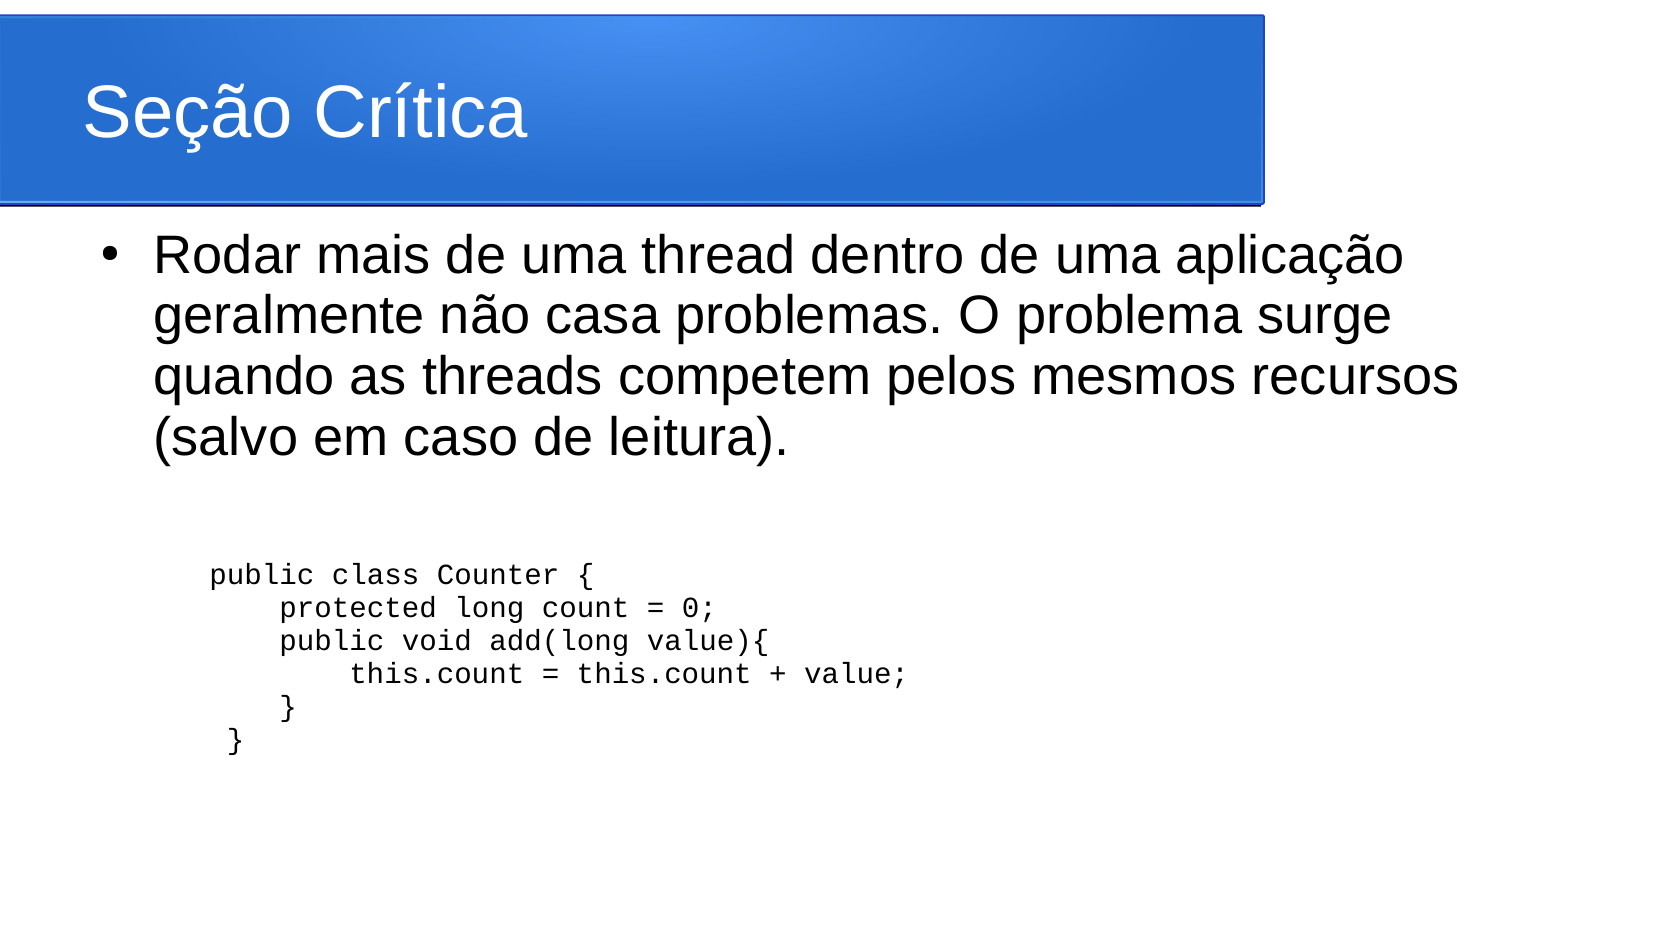

# Seção Crítica
Rodar mais de uma thread dentro de uma aplicação geralmente não casa problemas. O problema surge quando as threads competem pelos mesmos recursos (salvo em caso de leitura).
 public class Counter {
 protected long count = 0;
 public void add(long value){
 this.count = this.count + value;
 }
 }